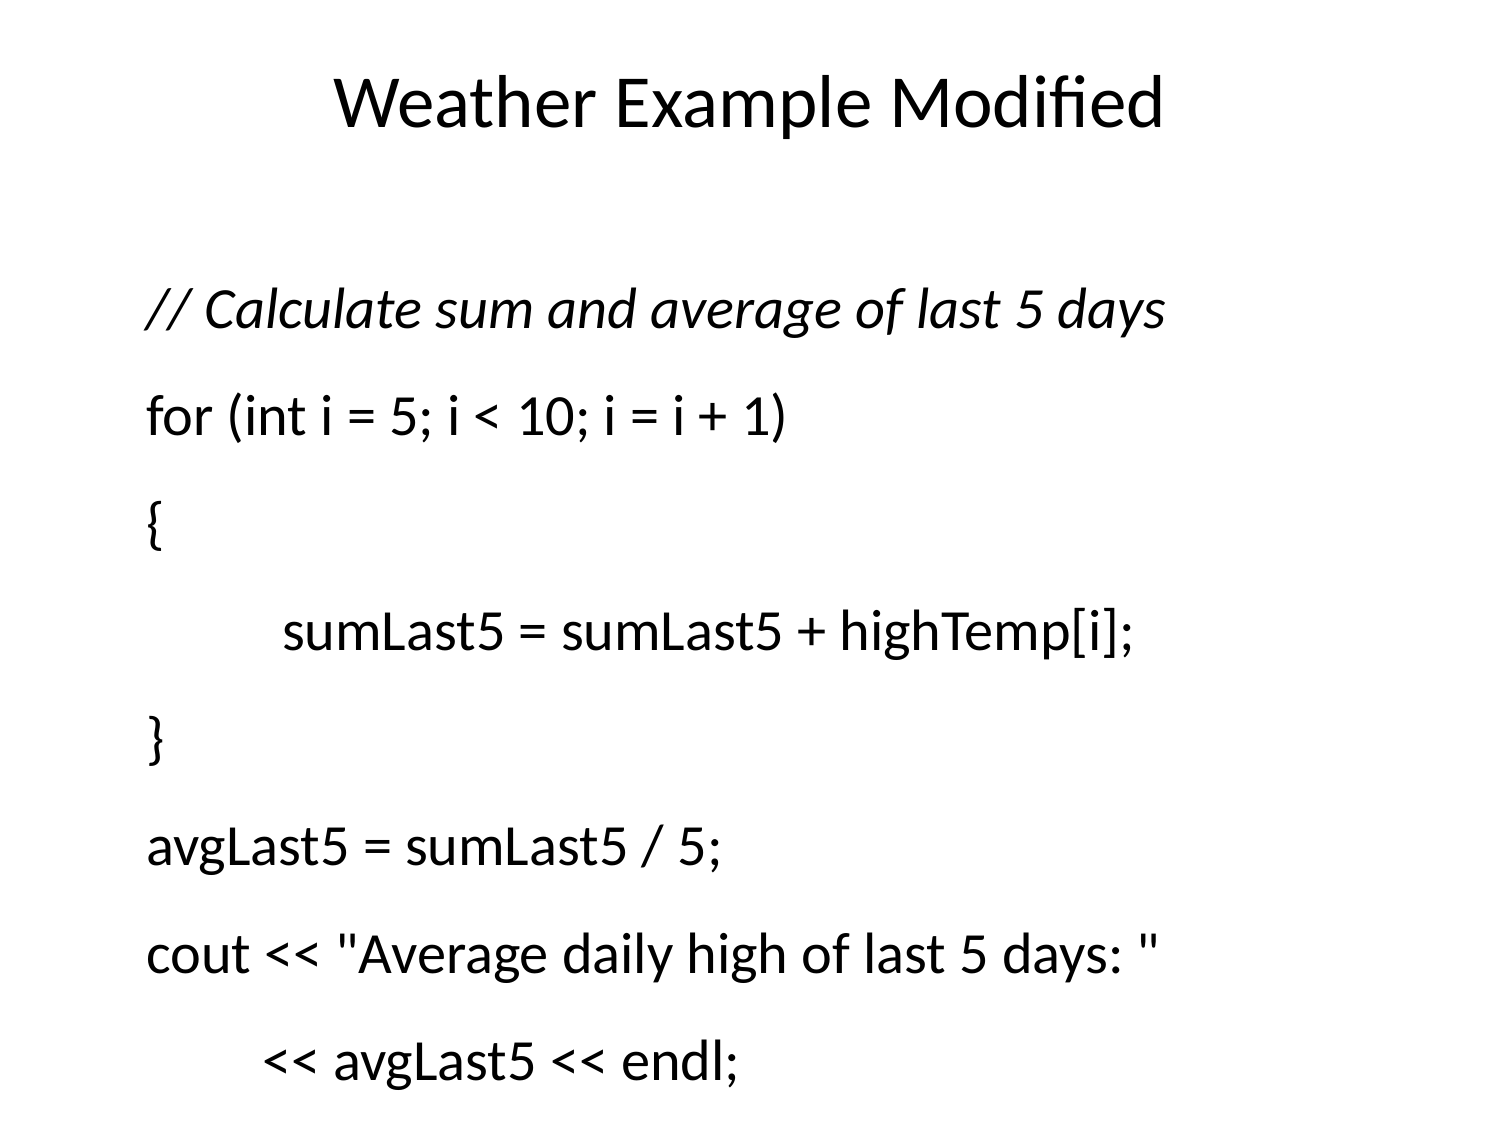

# Weather Example Modified
	// Calculate sum and average of last 5 days
	for (int i = 5; i < 10; i = i + 1)
	{
		 sumLast5 = sumLast5 + highTemp[i];
	}
	avgLast5 = sumLast5 / 5;
	cout << "Average daily high of last 5 days: "
 << avgLast5 << endl;